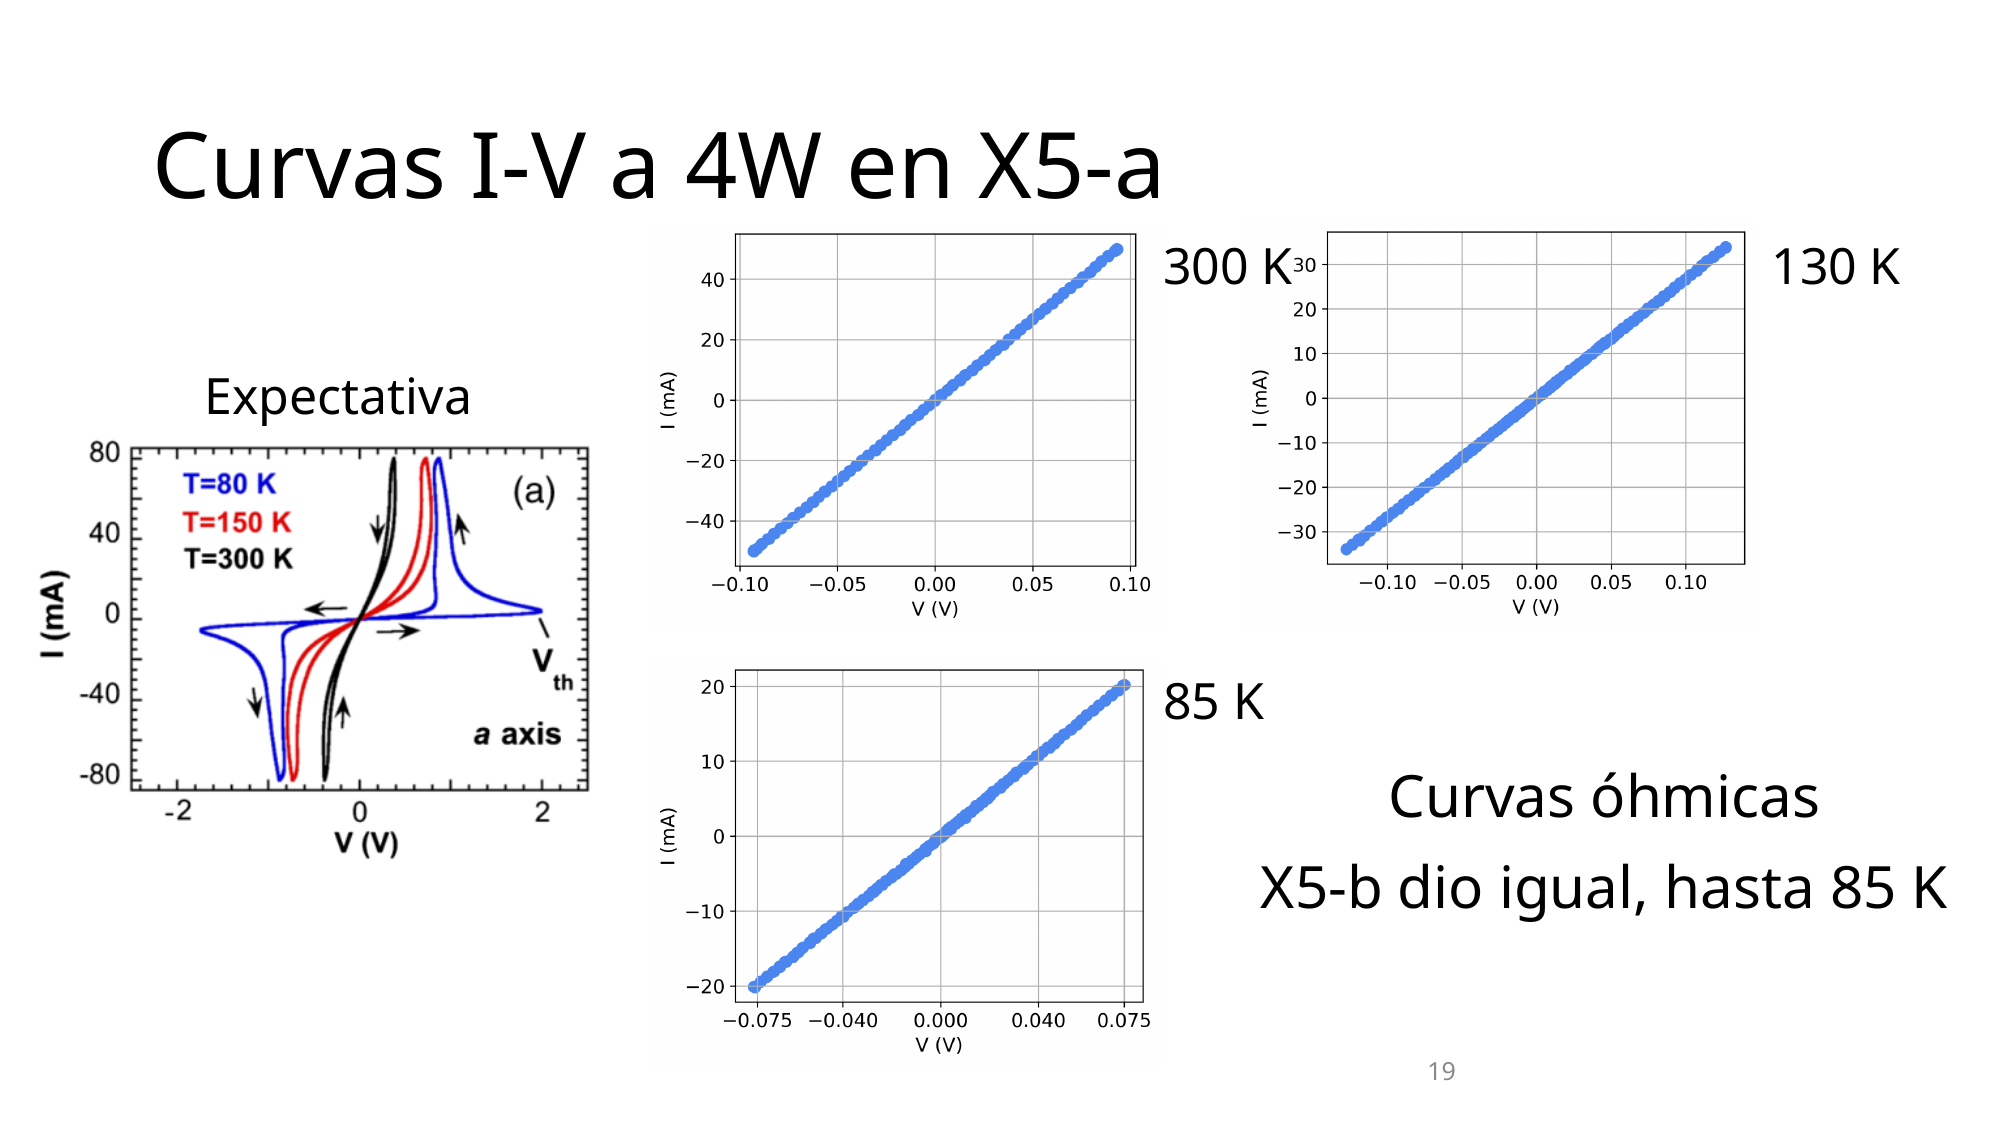

# Curvas I-V a 4W en X5-a
300 K
130 K
Expectativa
85 K
Curvas óhmicas
X5-b dio igual, hasta 85 K